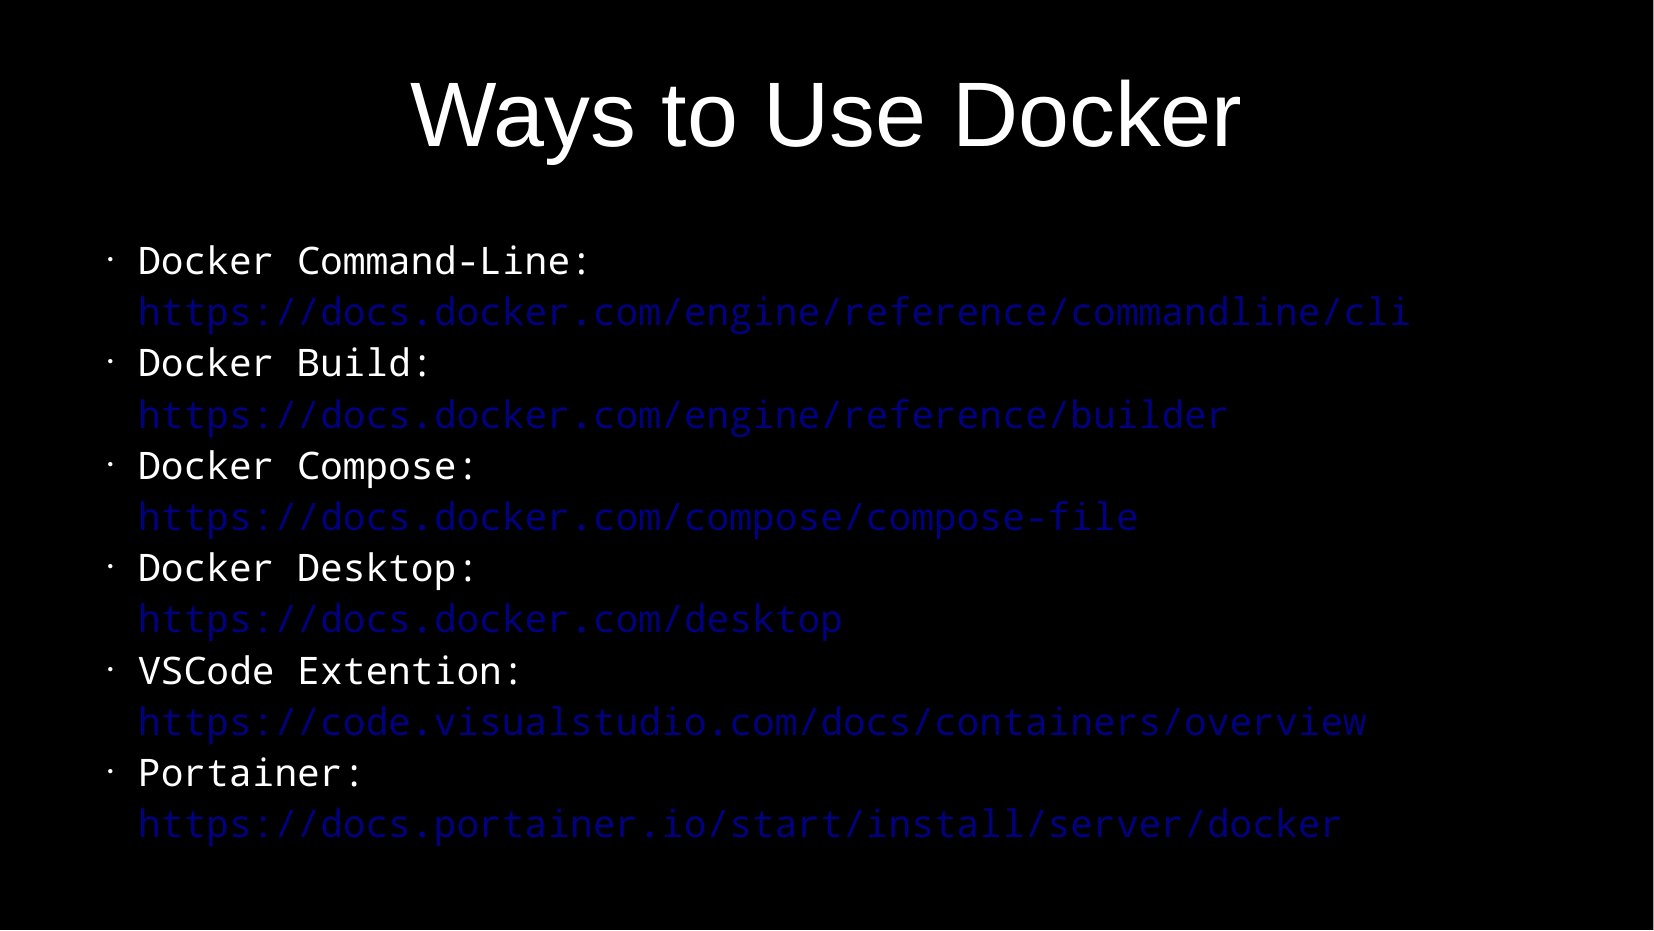

# Ways to Use Docker
Docker Command-Line:
https://docs.docker.com/engine/reference/commandline/cli
Docker Build:
https://docs.docker.com/engine/reference/builder
Docker Compose:
https://docs.docker.com/compose/compose-file
Docker Desktop:
https://docs.docker.com/desktop
VSCode Extention:
https://code.visualstudio.com/docs/containers/overview
Portainer:
https://docs.portainer.io/start/install/server/docker